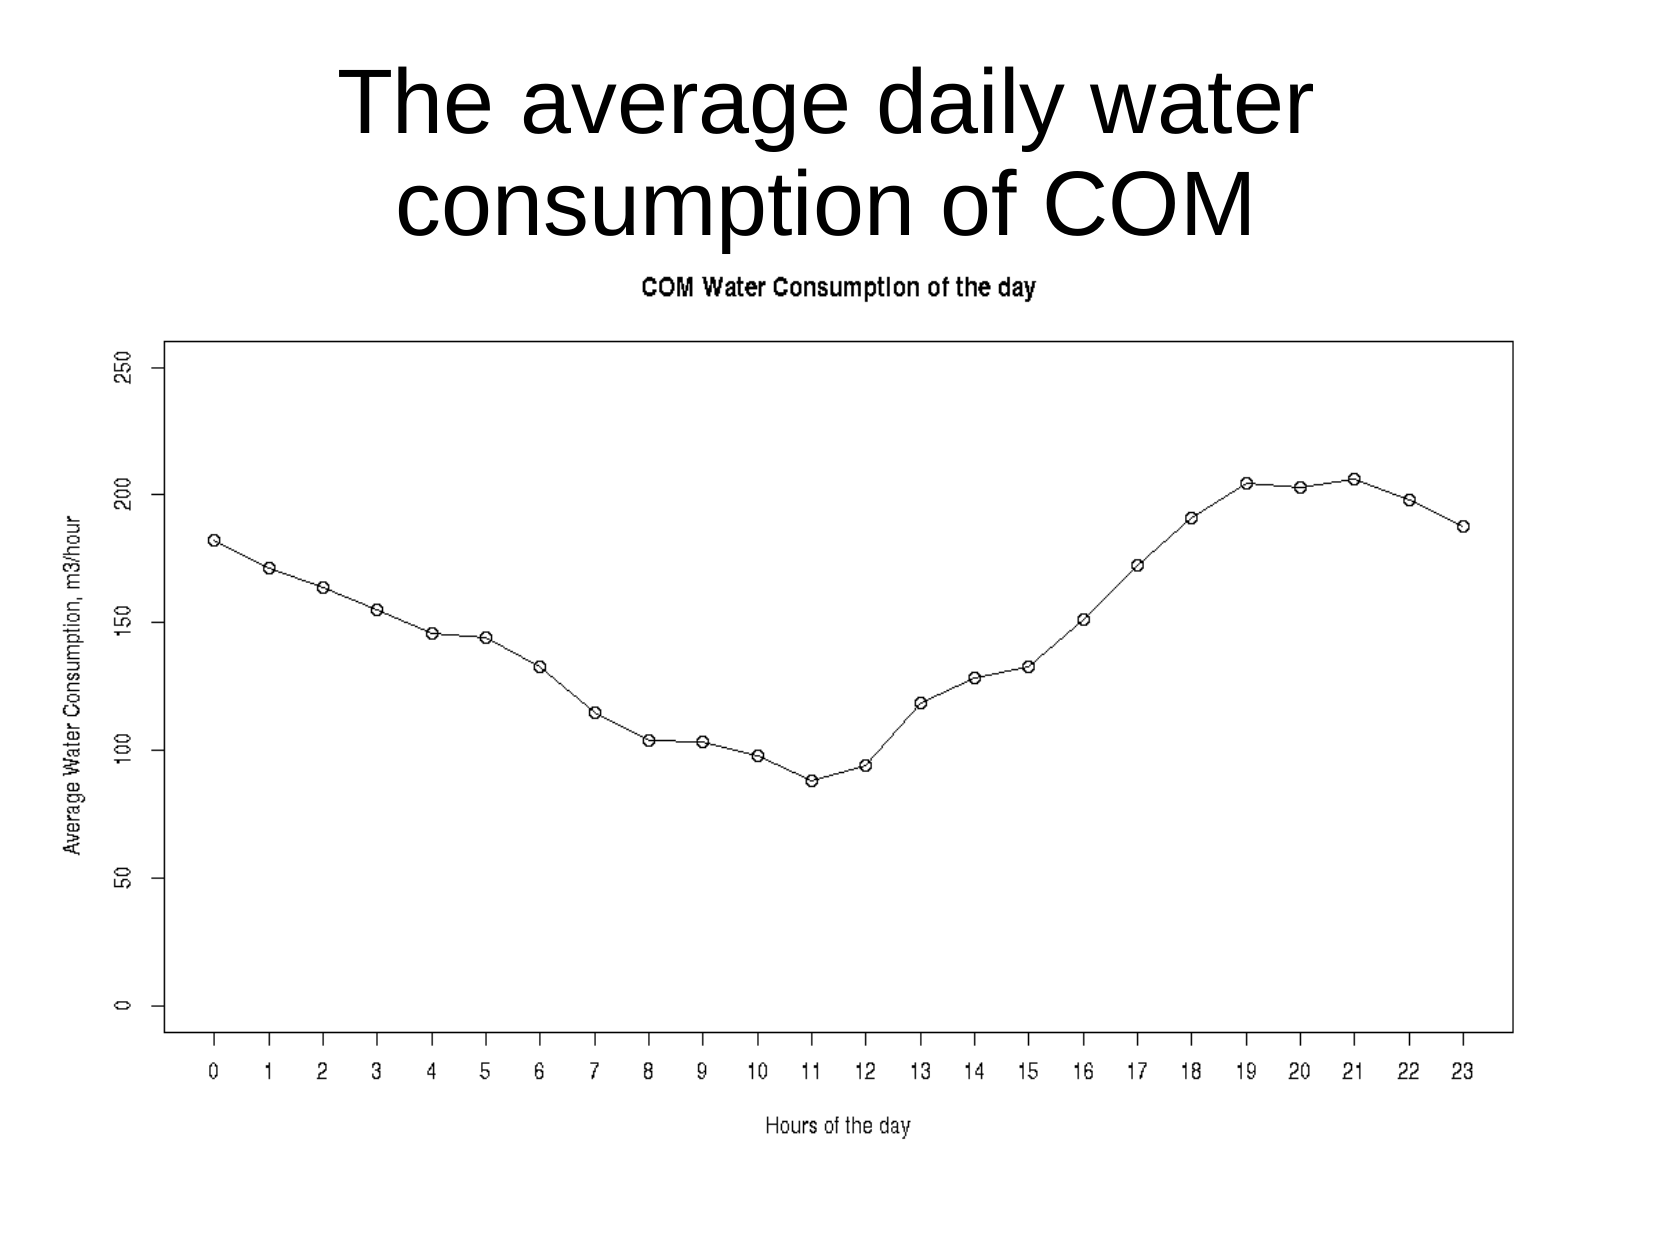

# The average daily water consumption of COM